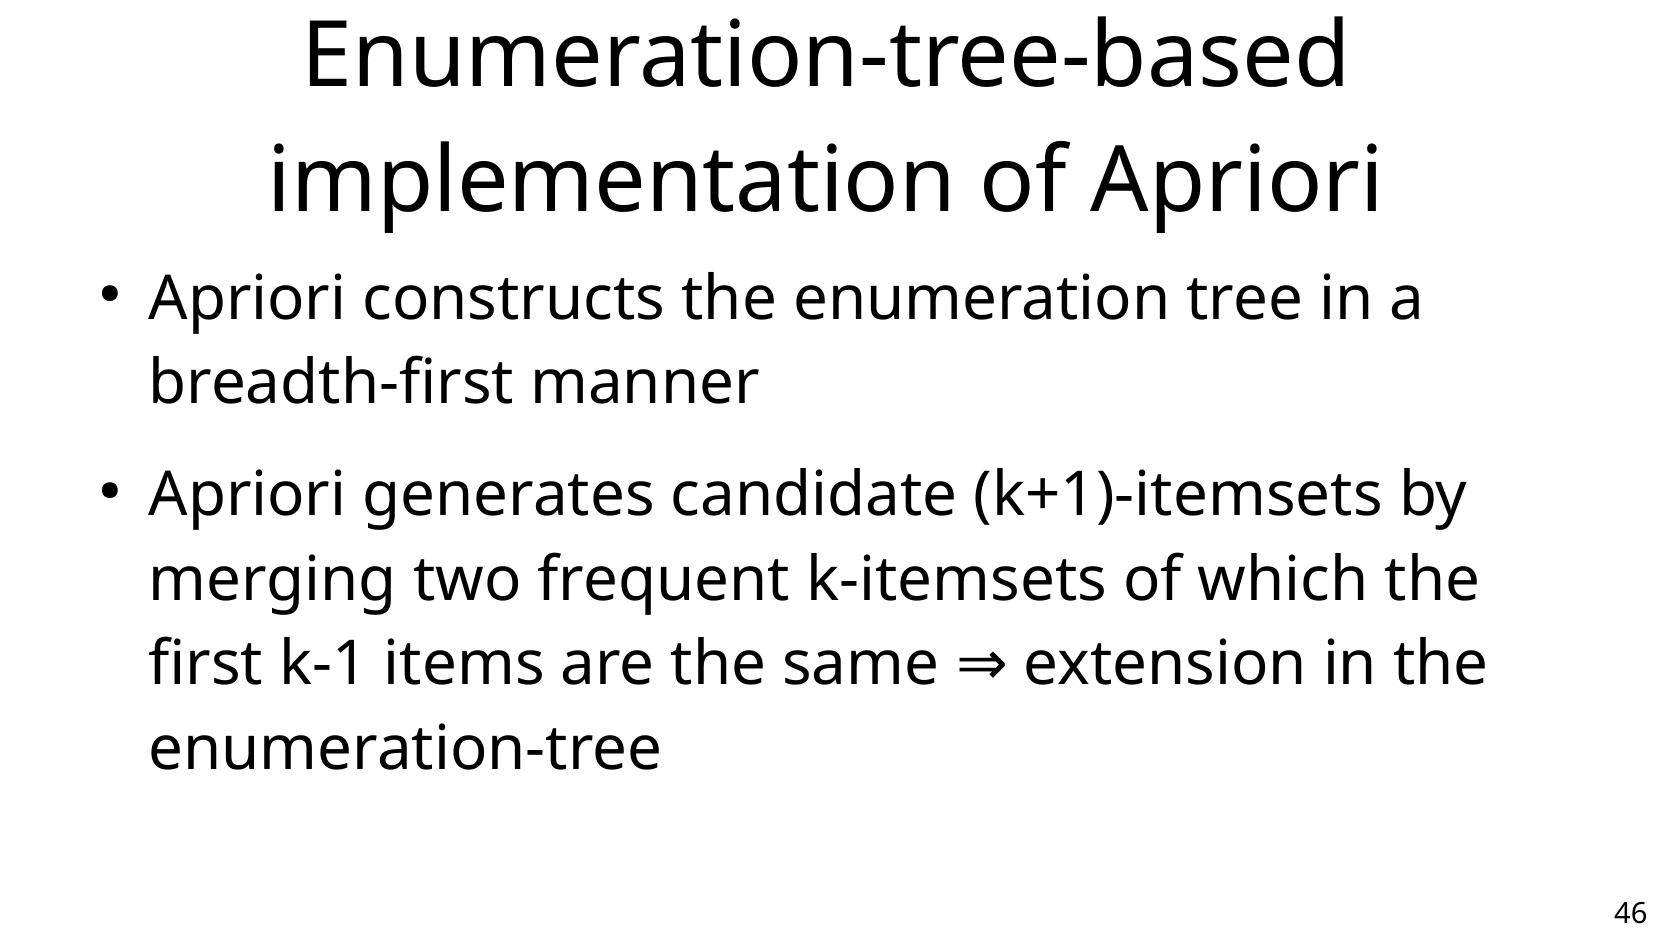

# Enumeration-tree-based implementation of Apriori
Apriori constructs the enumeration tree in a breadth-first manner
Apriori generates candidate (k+1)-itemsets by merging two frequent k-itemsets of which the first k-1 items are the same ⇒ extension in the enumeration-tree
46